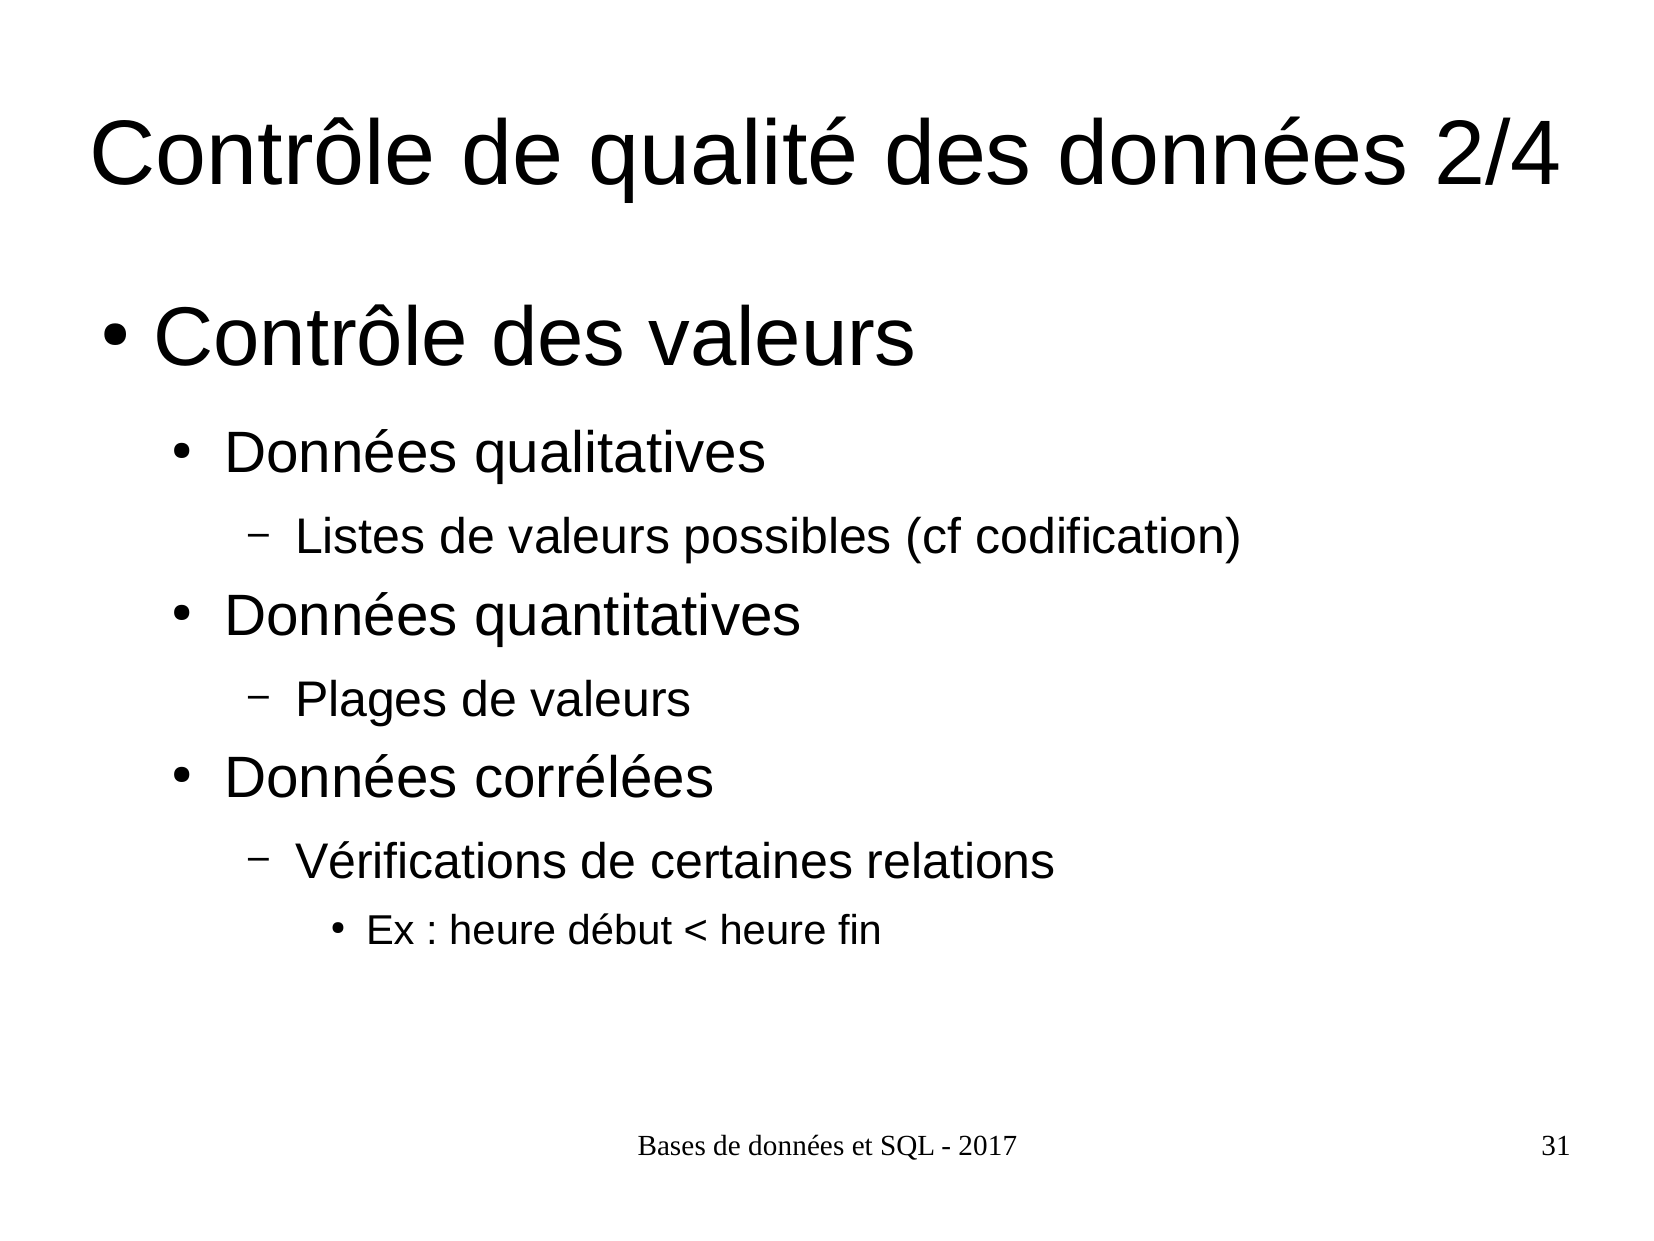

# Contrôle de qualité des données 2/4
Contrôle des valeurs
Données qualitatives
Listes de valeurs possibles (cf codification)
Données quantitatives
Plages de valeurs
Données corrélées
Vérifications de certaines relations
Ex : heure début < heure fin
Bases de données et SQL - 2017
31